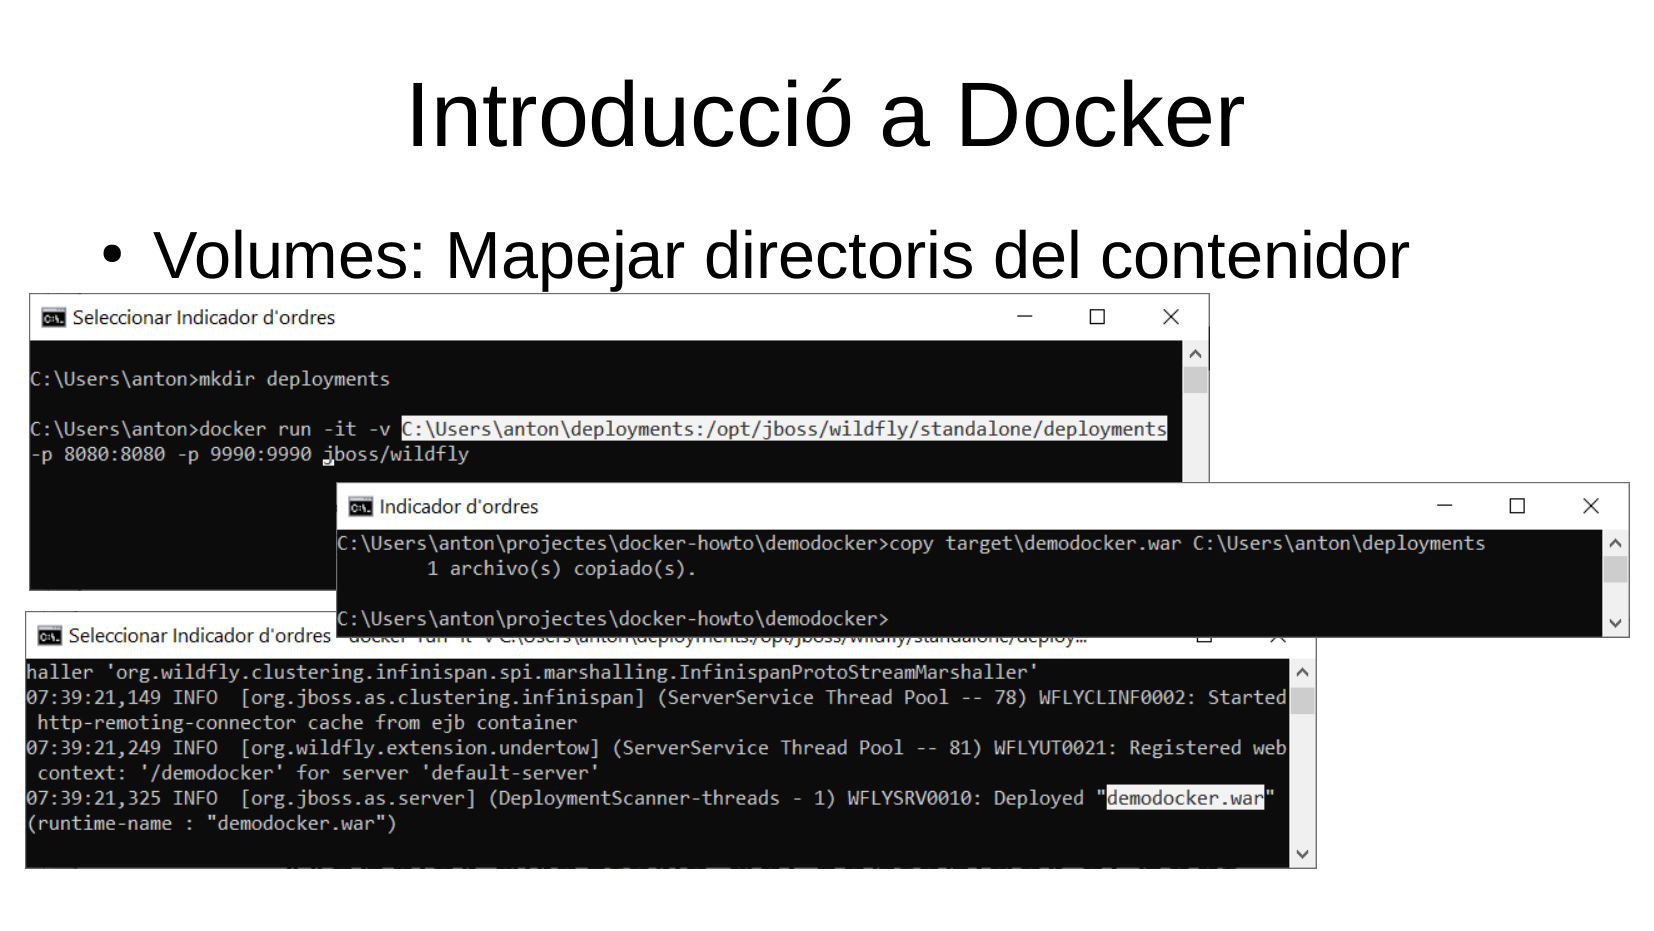

# Introducció a Docker
Volumes: Mapejar directoris del contenidor